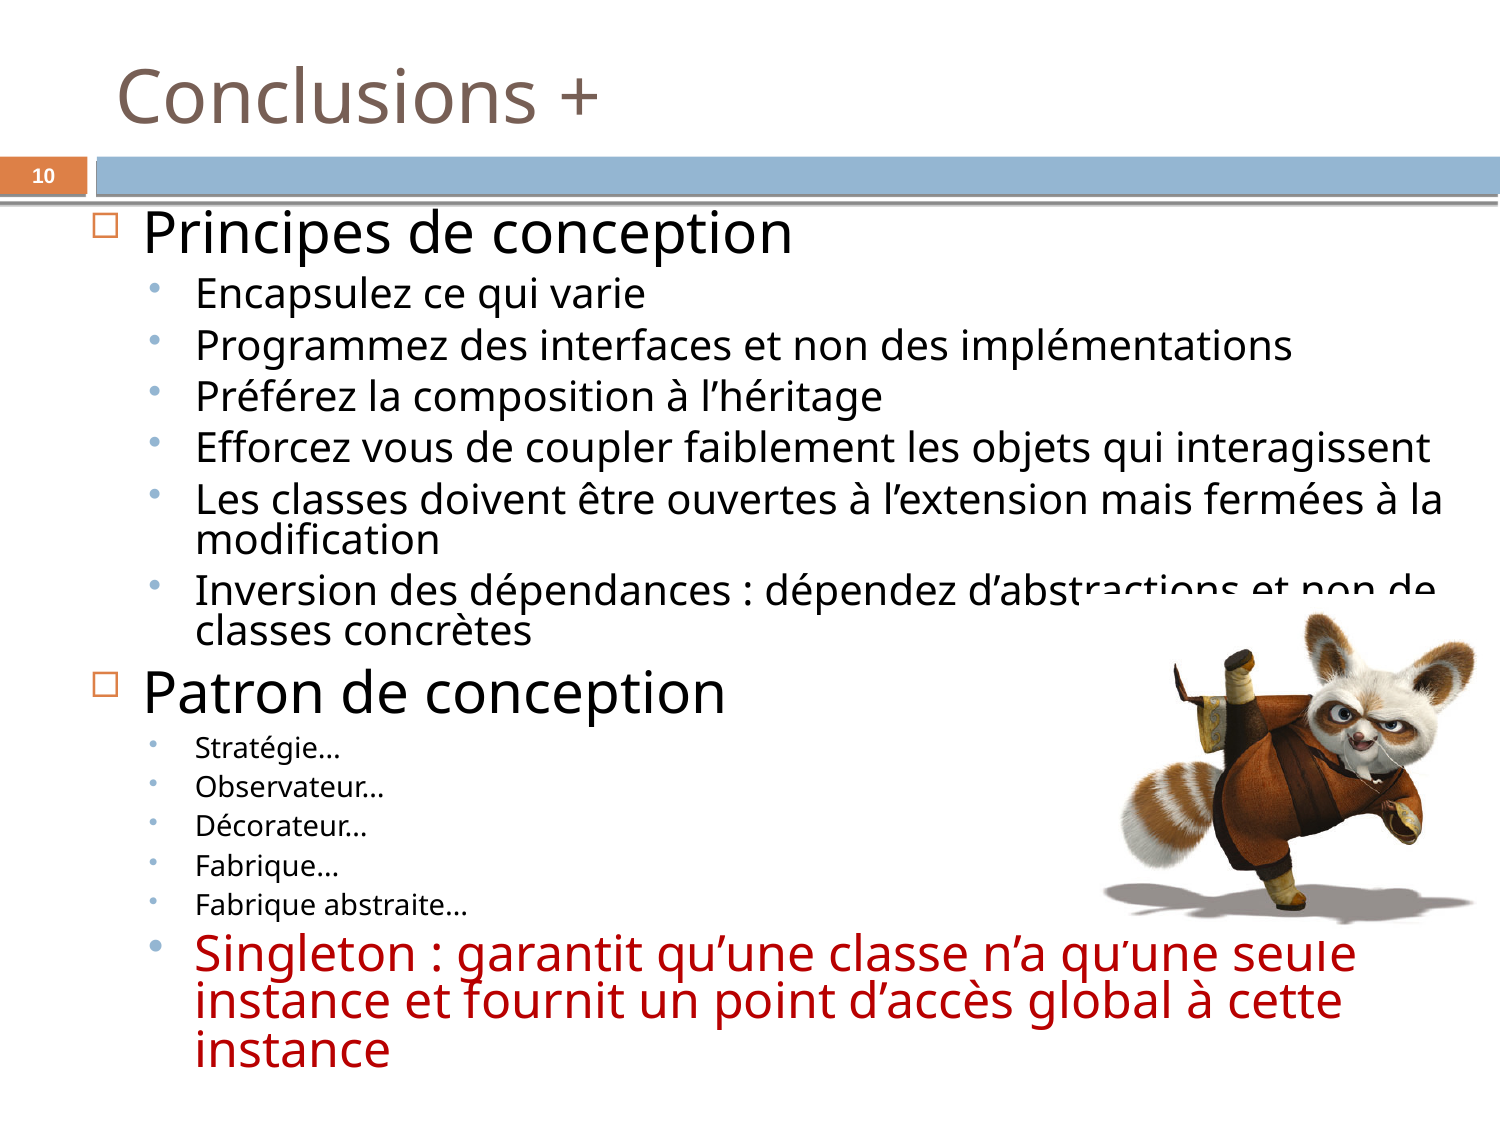

# Conclusions +
Principes de conception
Encapsulez ce qui varie
Programmez des interfaces et non des implémentations
Préférez la composition à l’héritage
Efforcez vous de coupler faiblement les objets qui interagissent
Les classes doivent être ouvertes à l’extension mais fermées à la modification
Inversion des dépendances : dépendez d’abstractions et non de classes concrètes
Patron de conception
Stratégie…
Observateur…
Décorateur…
Fabrique…
Fabrique abstraite…
Singleton : garantit qu’une classe n’a qu’une seule instance et fournit un point d’accès global à cette instance